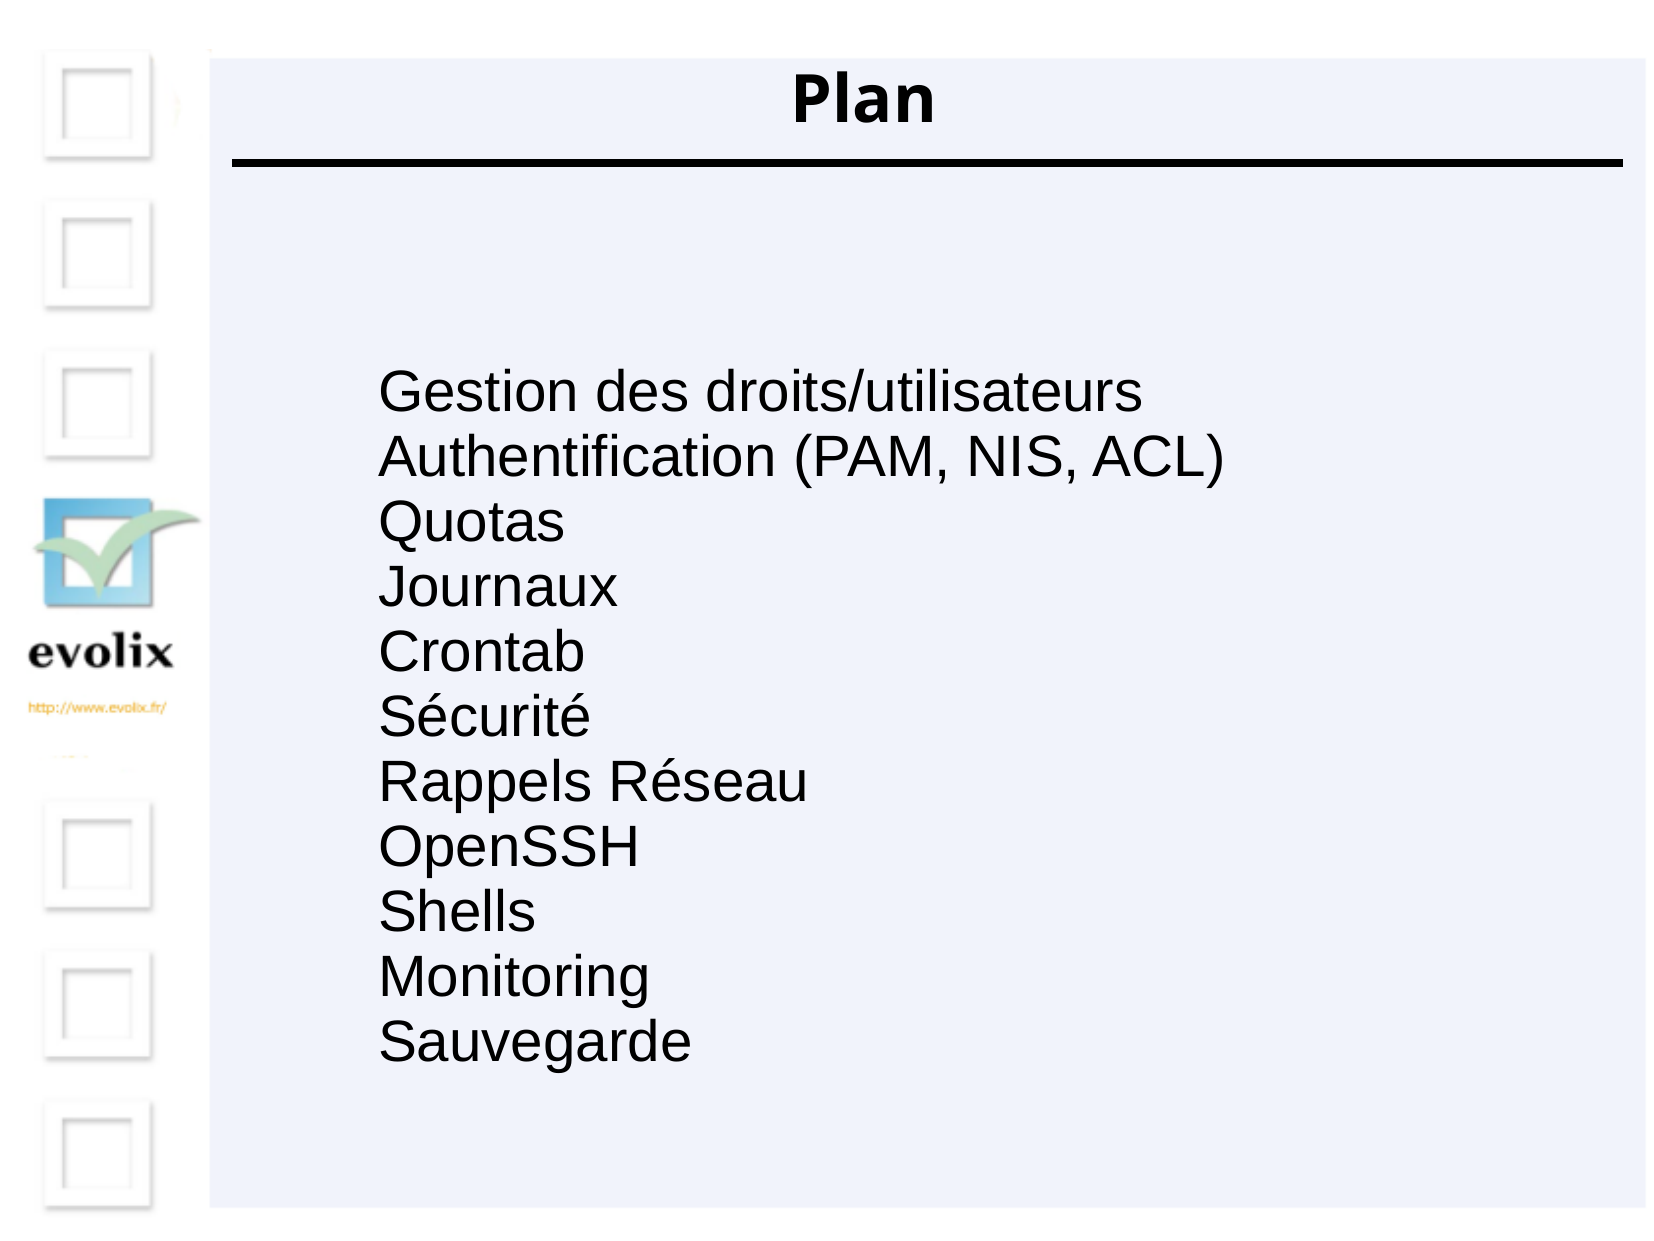

# Plan
Gestion des droits/utilisateurs
Authentification (PAM, NIS, ACL)
Quotas
Journaux
Crontab
Sécurité
Rappels Réseau
OpenSSH
Shells
Monitoring
Sauvegarde